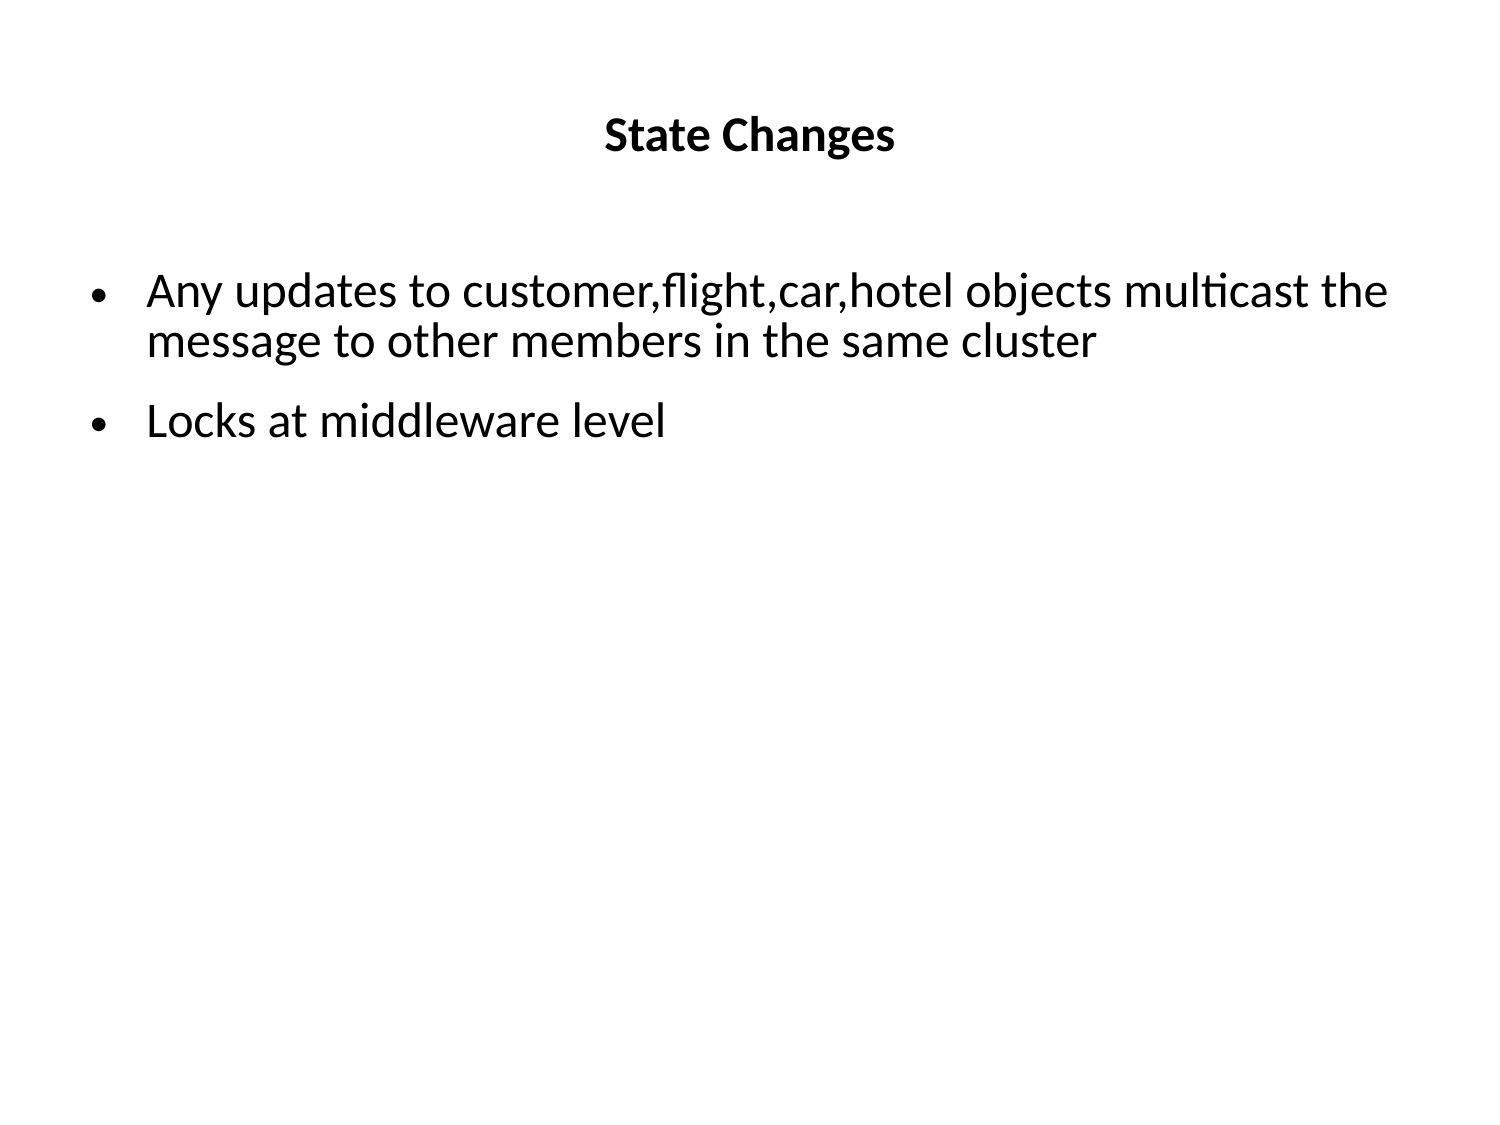

# State Changes
Any updates to customer,flight,car,hotel objects multicast the message to other members in the same cluster
Locks at middleware level